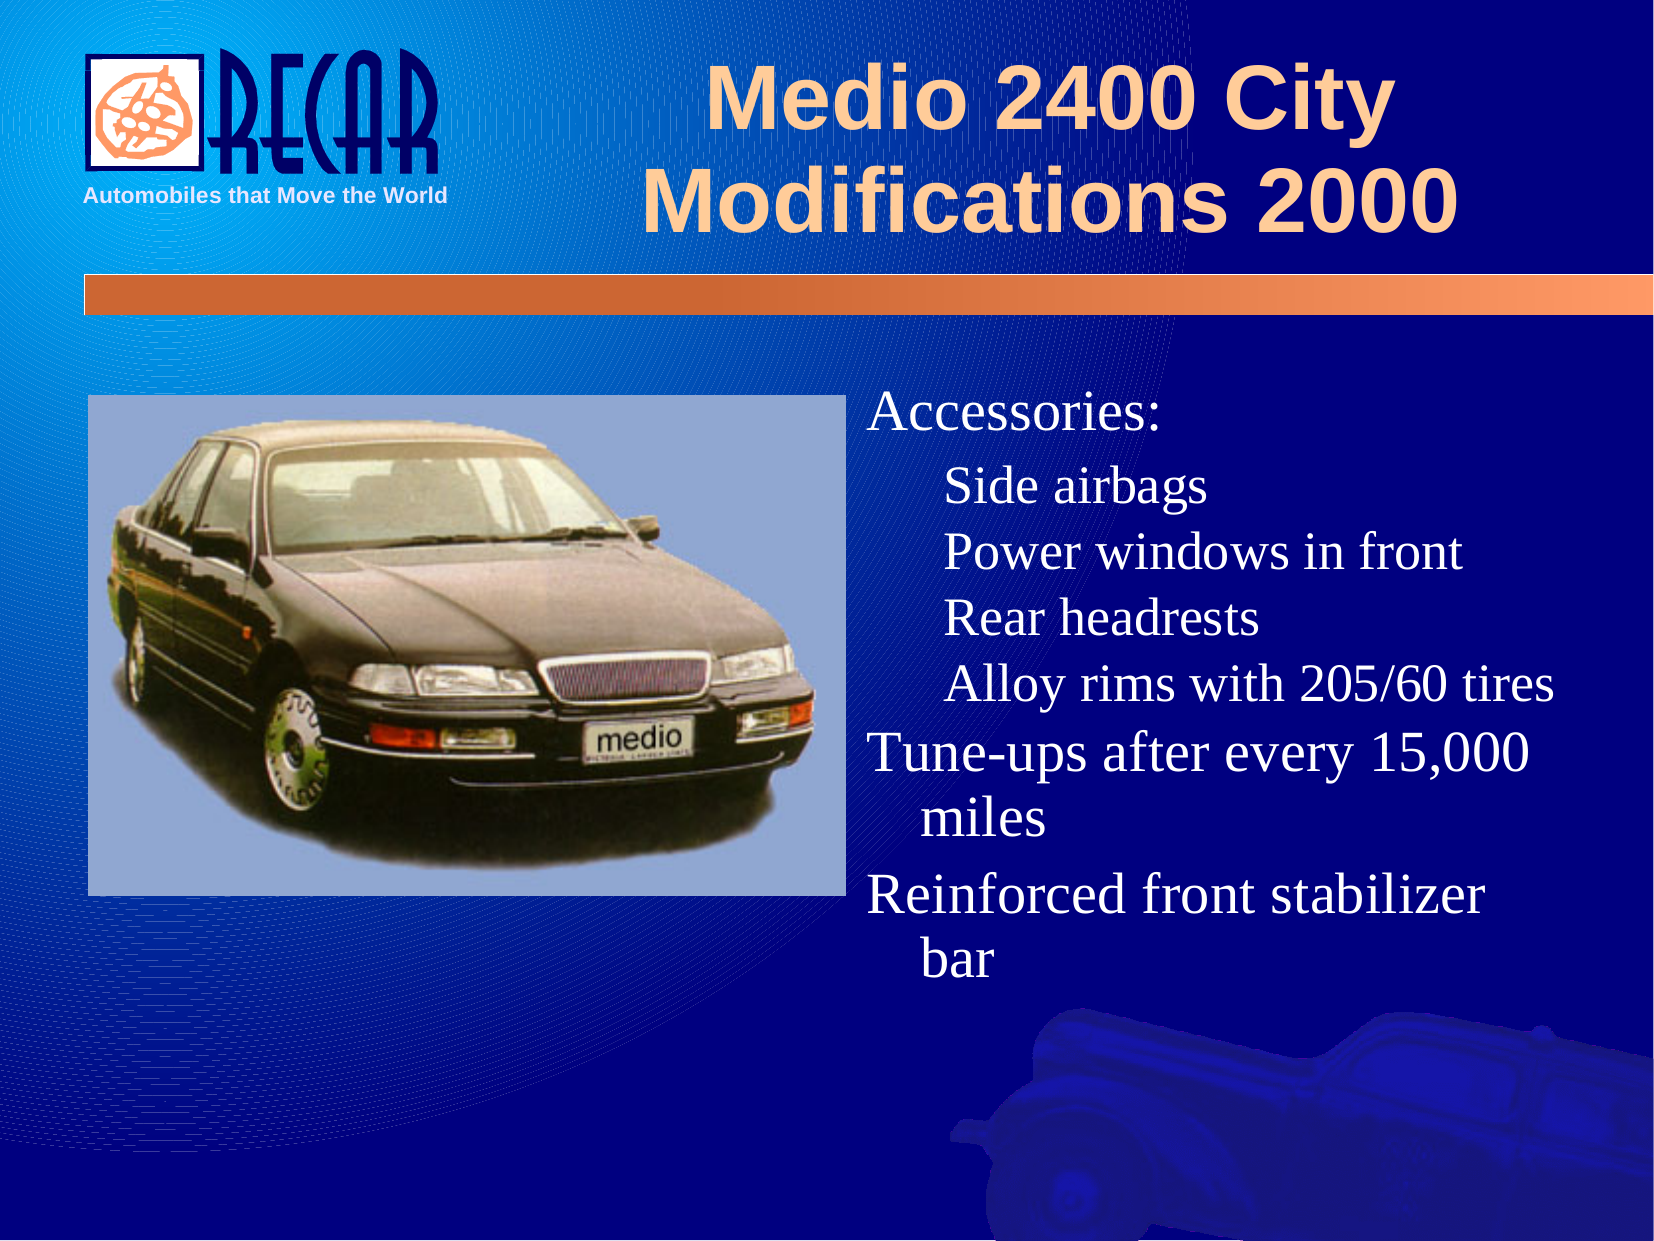

# Medio 2400 City Modifications 2000
Accessories:
Side airbags
Power windows in front
Rear headrests
Alloy rims with 205/60 tires
Tune-ups after every 15,000 miles
Reinforced front stabilizer bar